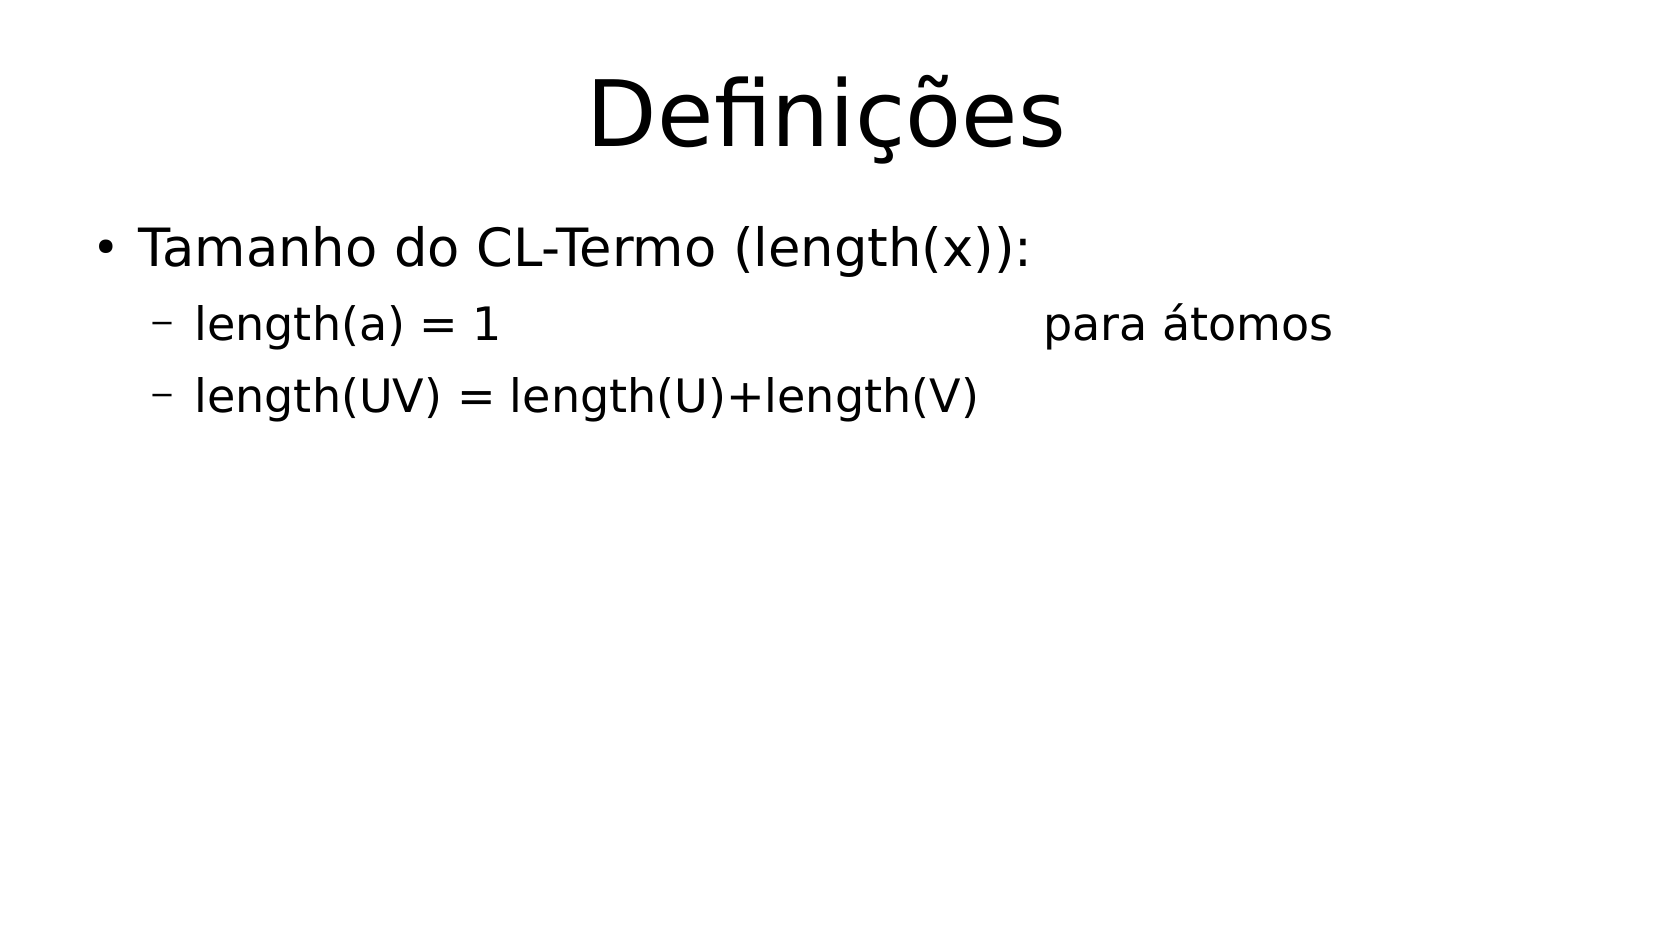

# Definições
Tamanho do CL-Termo (length(x)):
length(a) = 1																	 para átomos
length(UV) = length(U)+length(V)